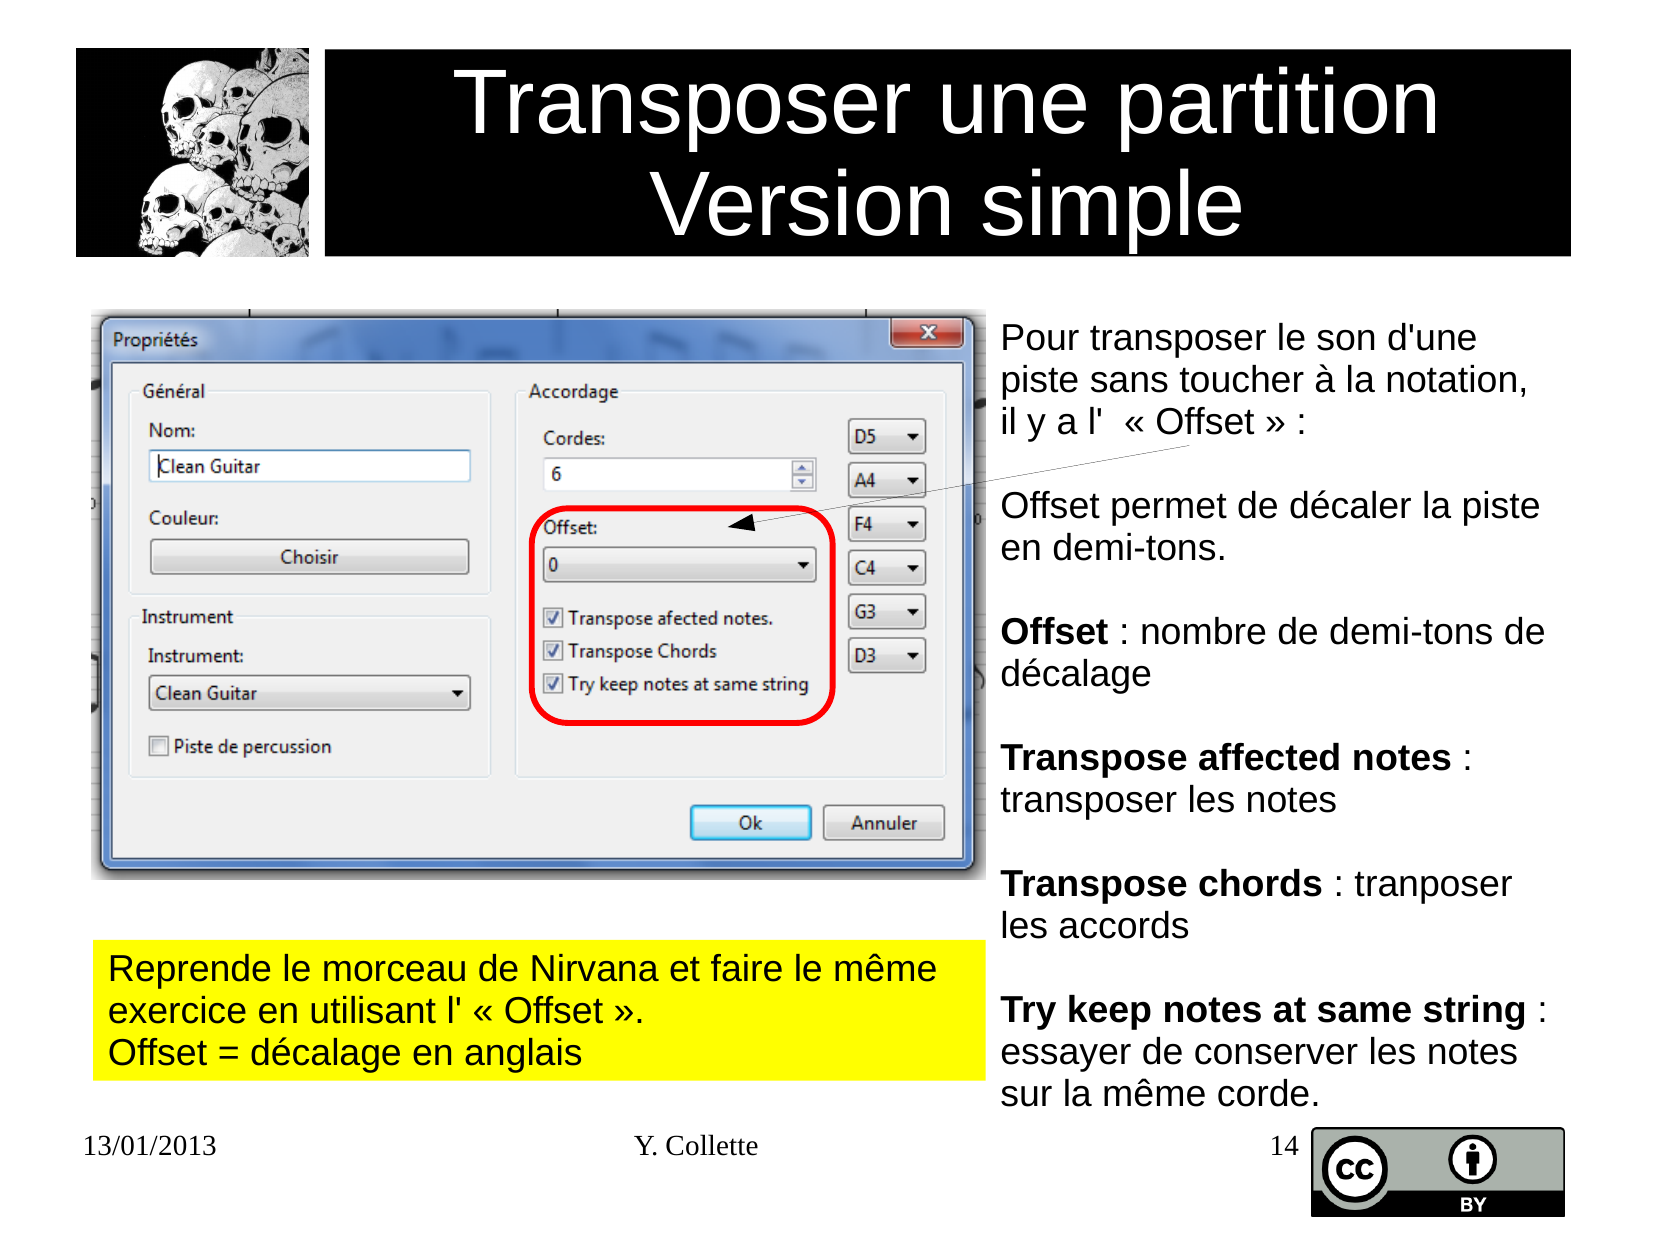

# Transposer une partition Version simple
Pour transposer le son d'une piste sans toucher à la notation, il y a l'  « Offset » :
Offset permet de décaler la piste en demi-tons.
Offset : nombre de demi-tons de décalage
Transpose affected notes : transposer les notes
Transpose chords : tranposer les accords
Try keep notes at same string : essayer de conserver les notes sur la même corde.
Reprende le morceau de Nirvana et faire le même exercice en utilisant l' « Offset ».
Offset = décalage en anglais
Y. Collette
14